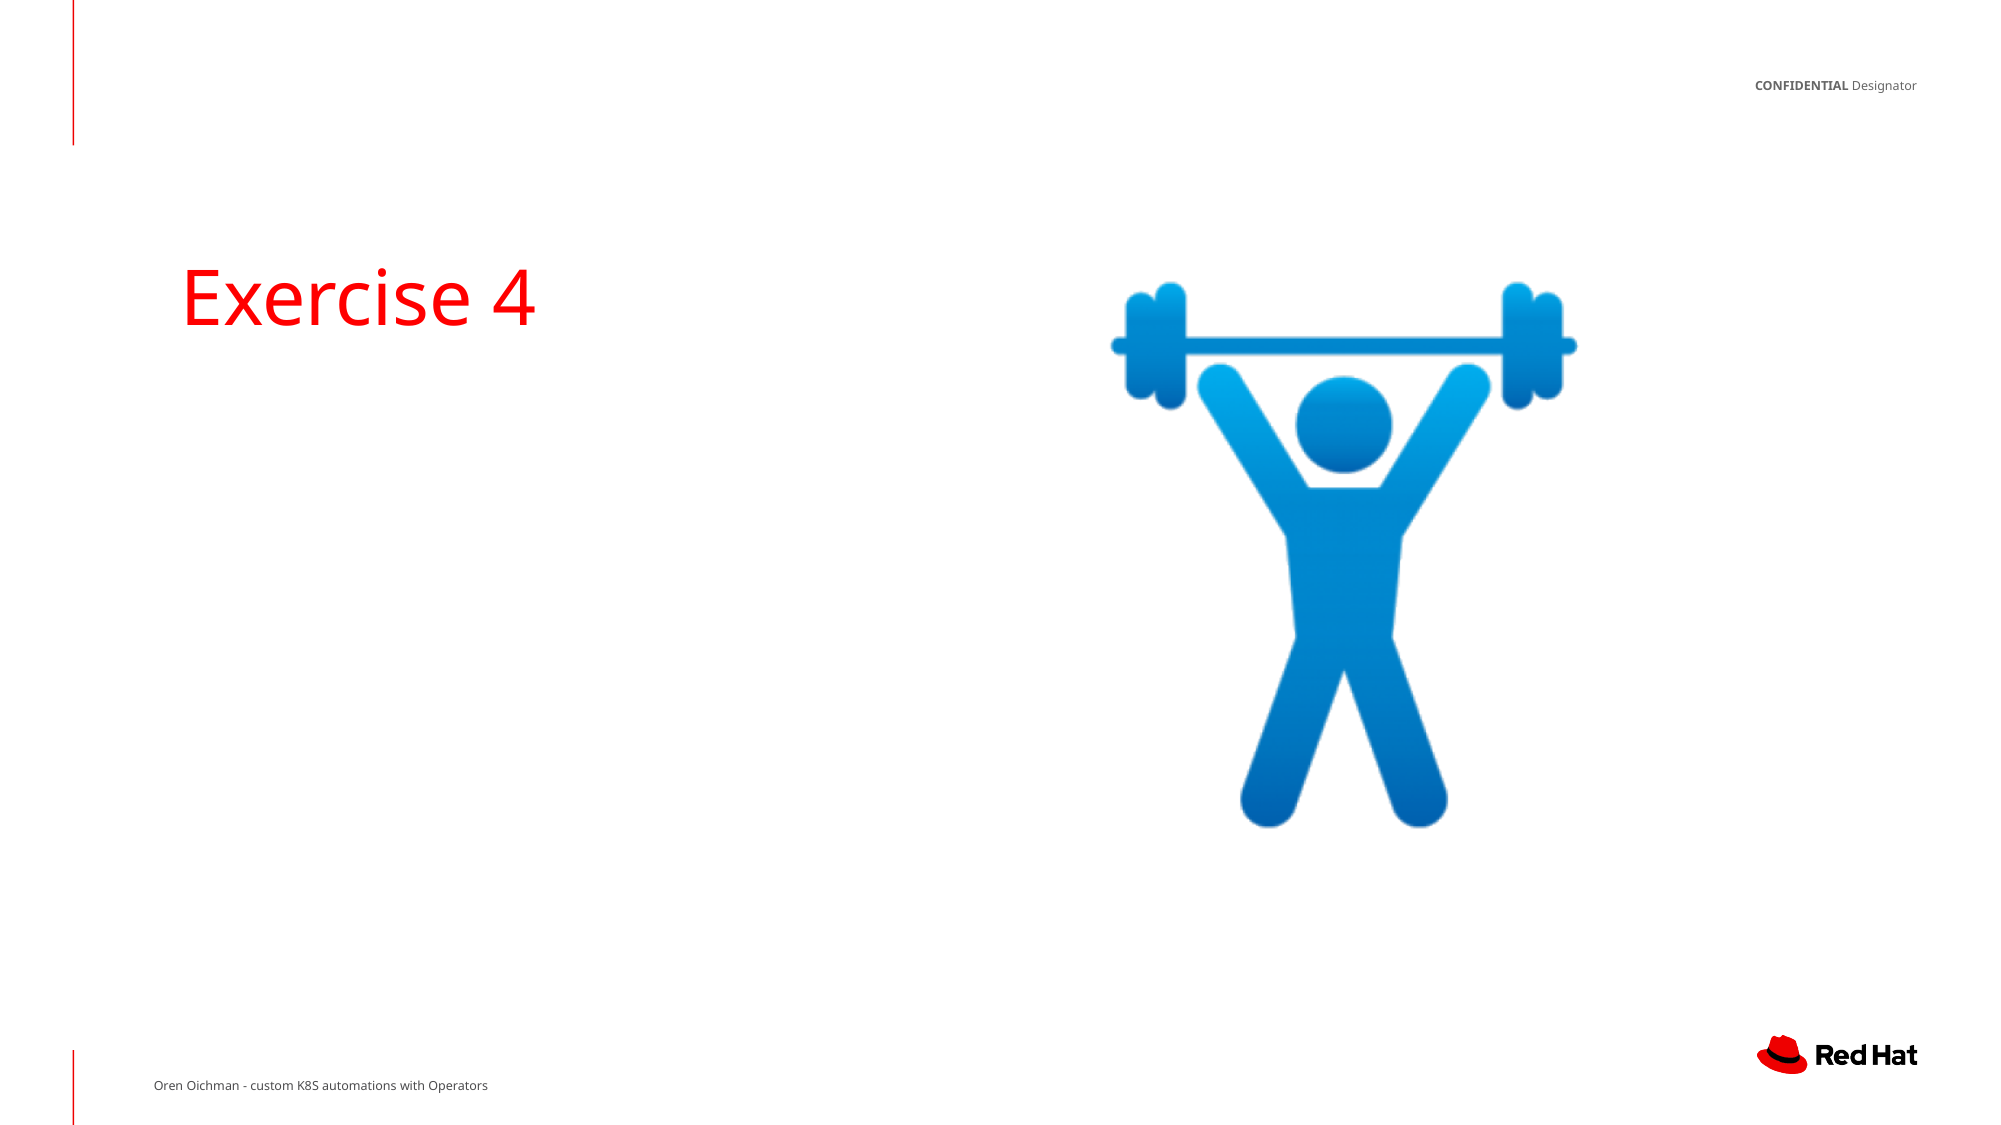

Exercise 4
# Oren Oichman - custom K8S automations with Operators